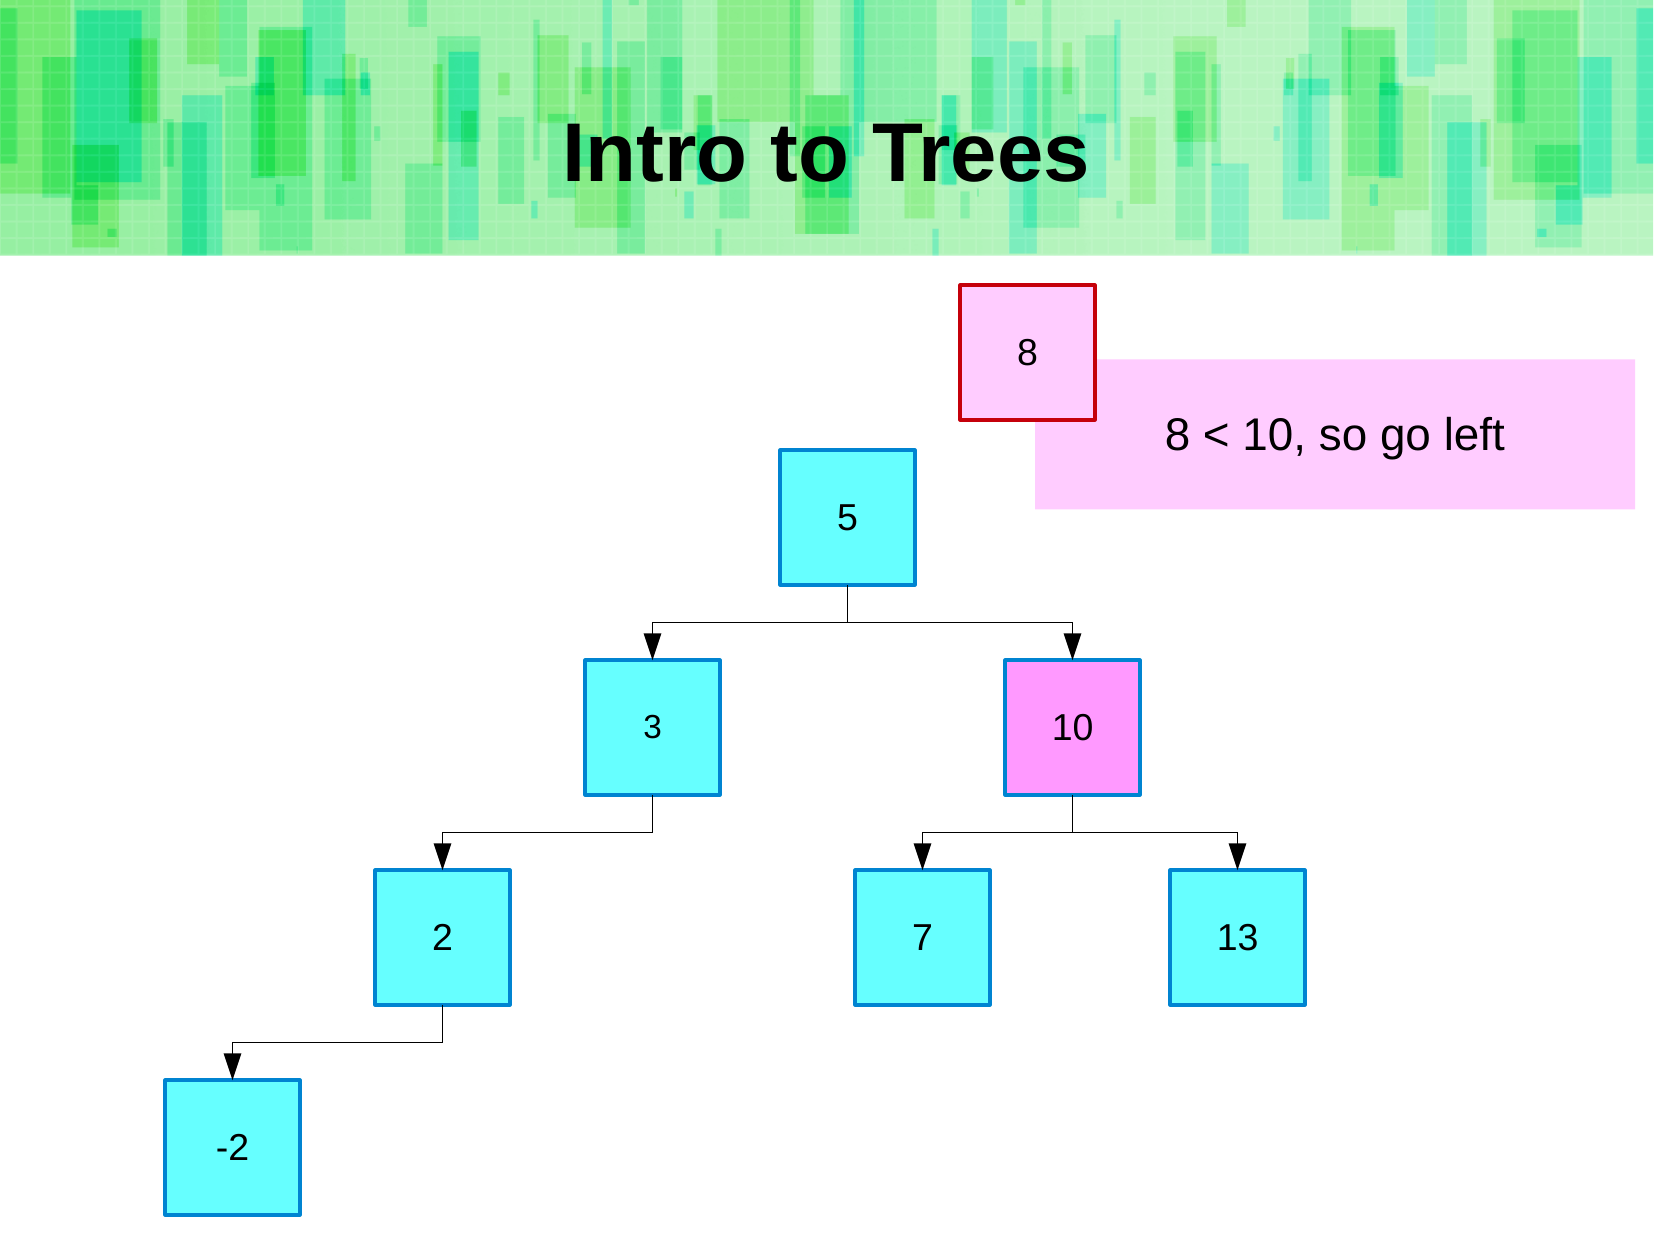

# Intro to Trees
8
8 < 10, so go left
5
3
10
2
7
13
-2